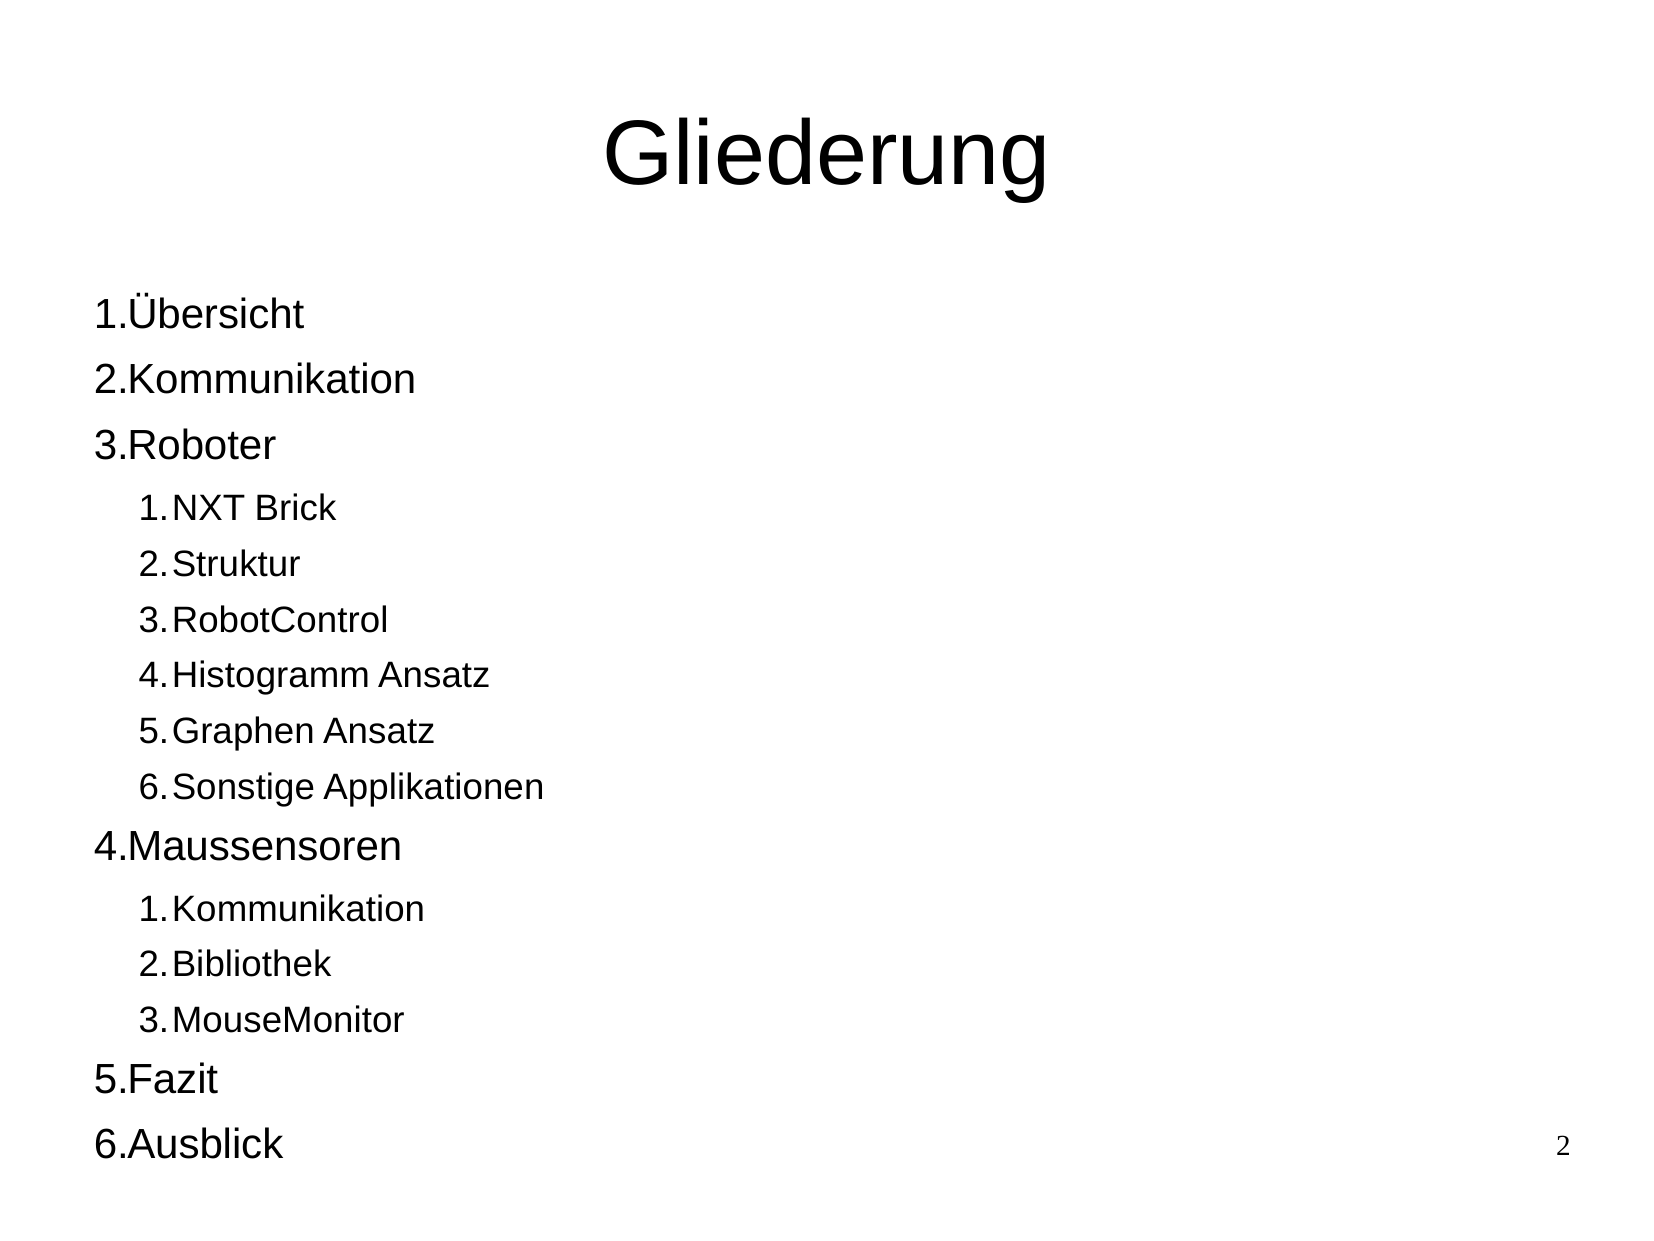

# Gliederung
Übersicht
Kommunikation
Roboter
NXT Brick
Struktur
RobotControl
Histogramm Ansatz
Graphen Ansatz
Sonstige Applikationen
Maussensoren
Kommunikation
Bibliothek
MouseMonitor
Fazit
Ausblick
2